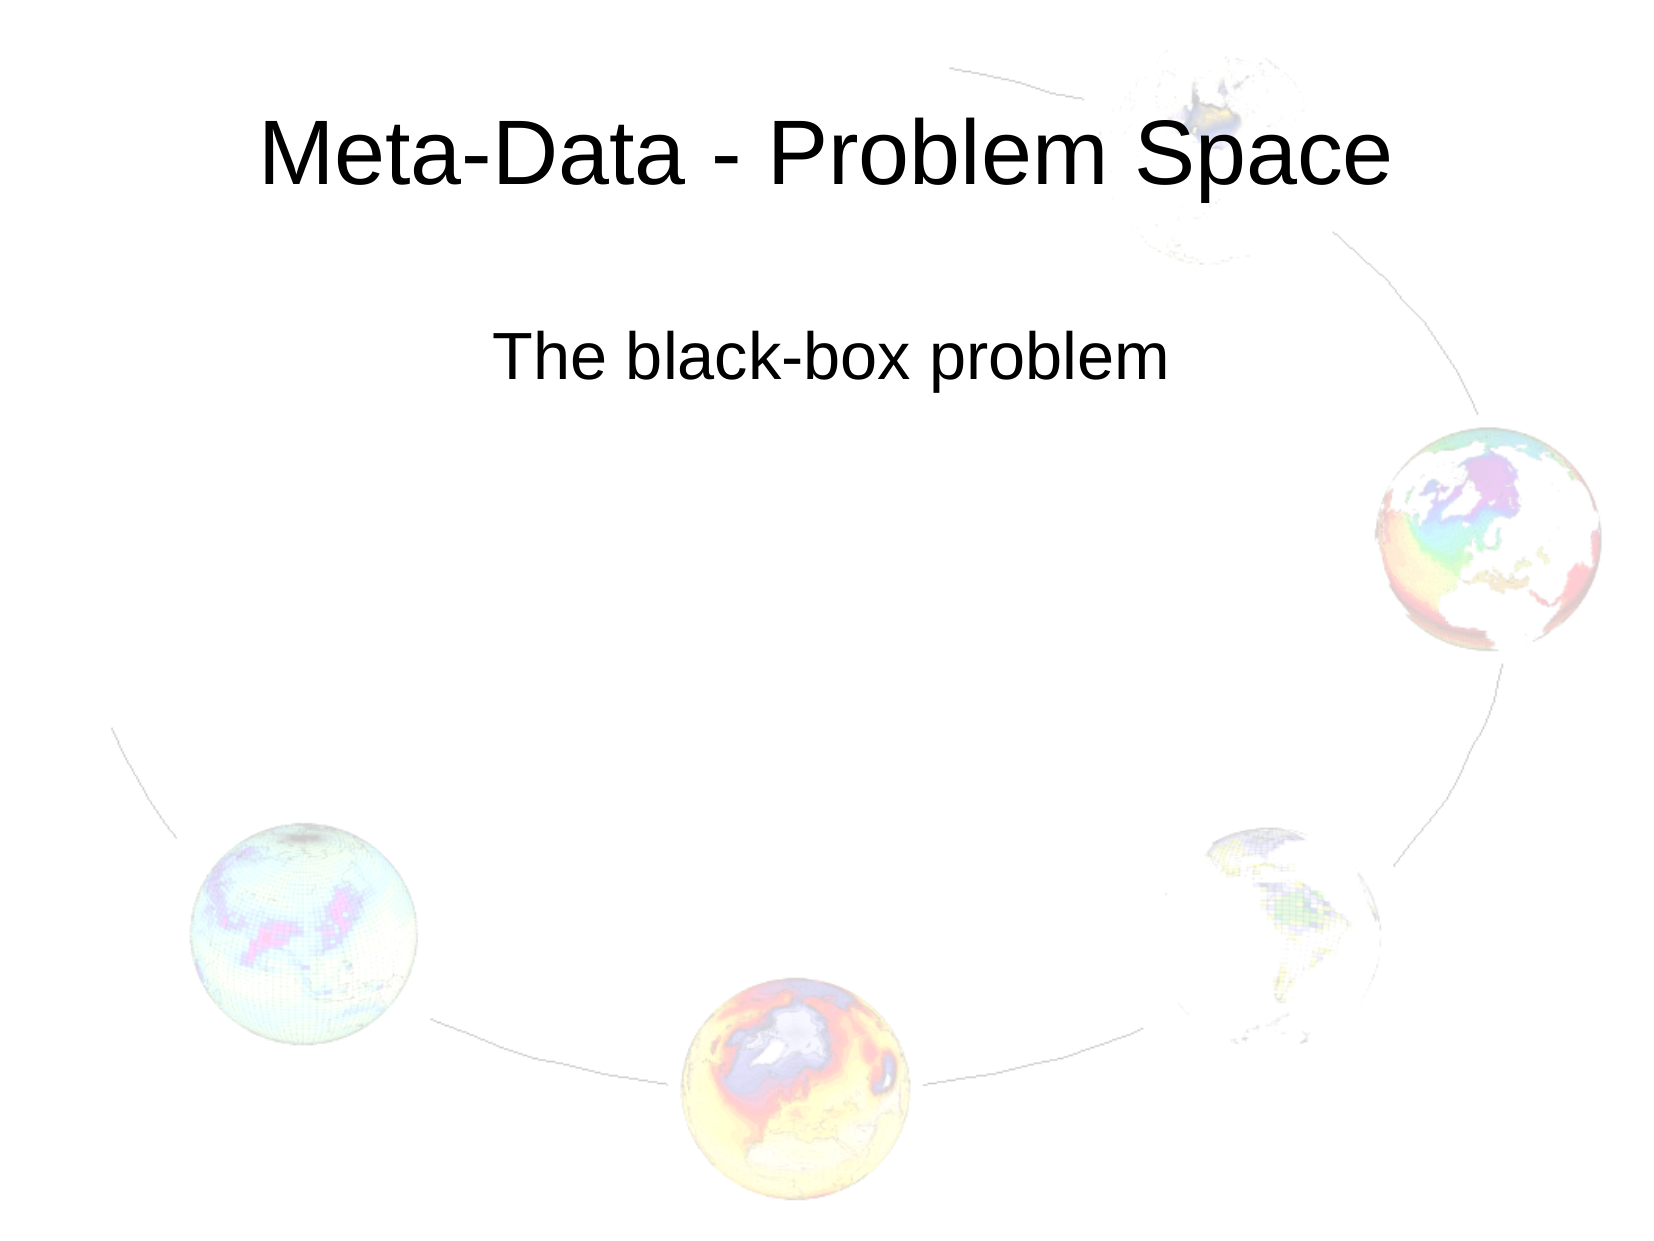

# Meta-Data - Problem Space
 The black-box problem